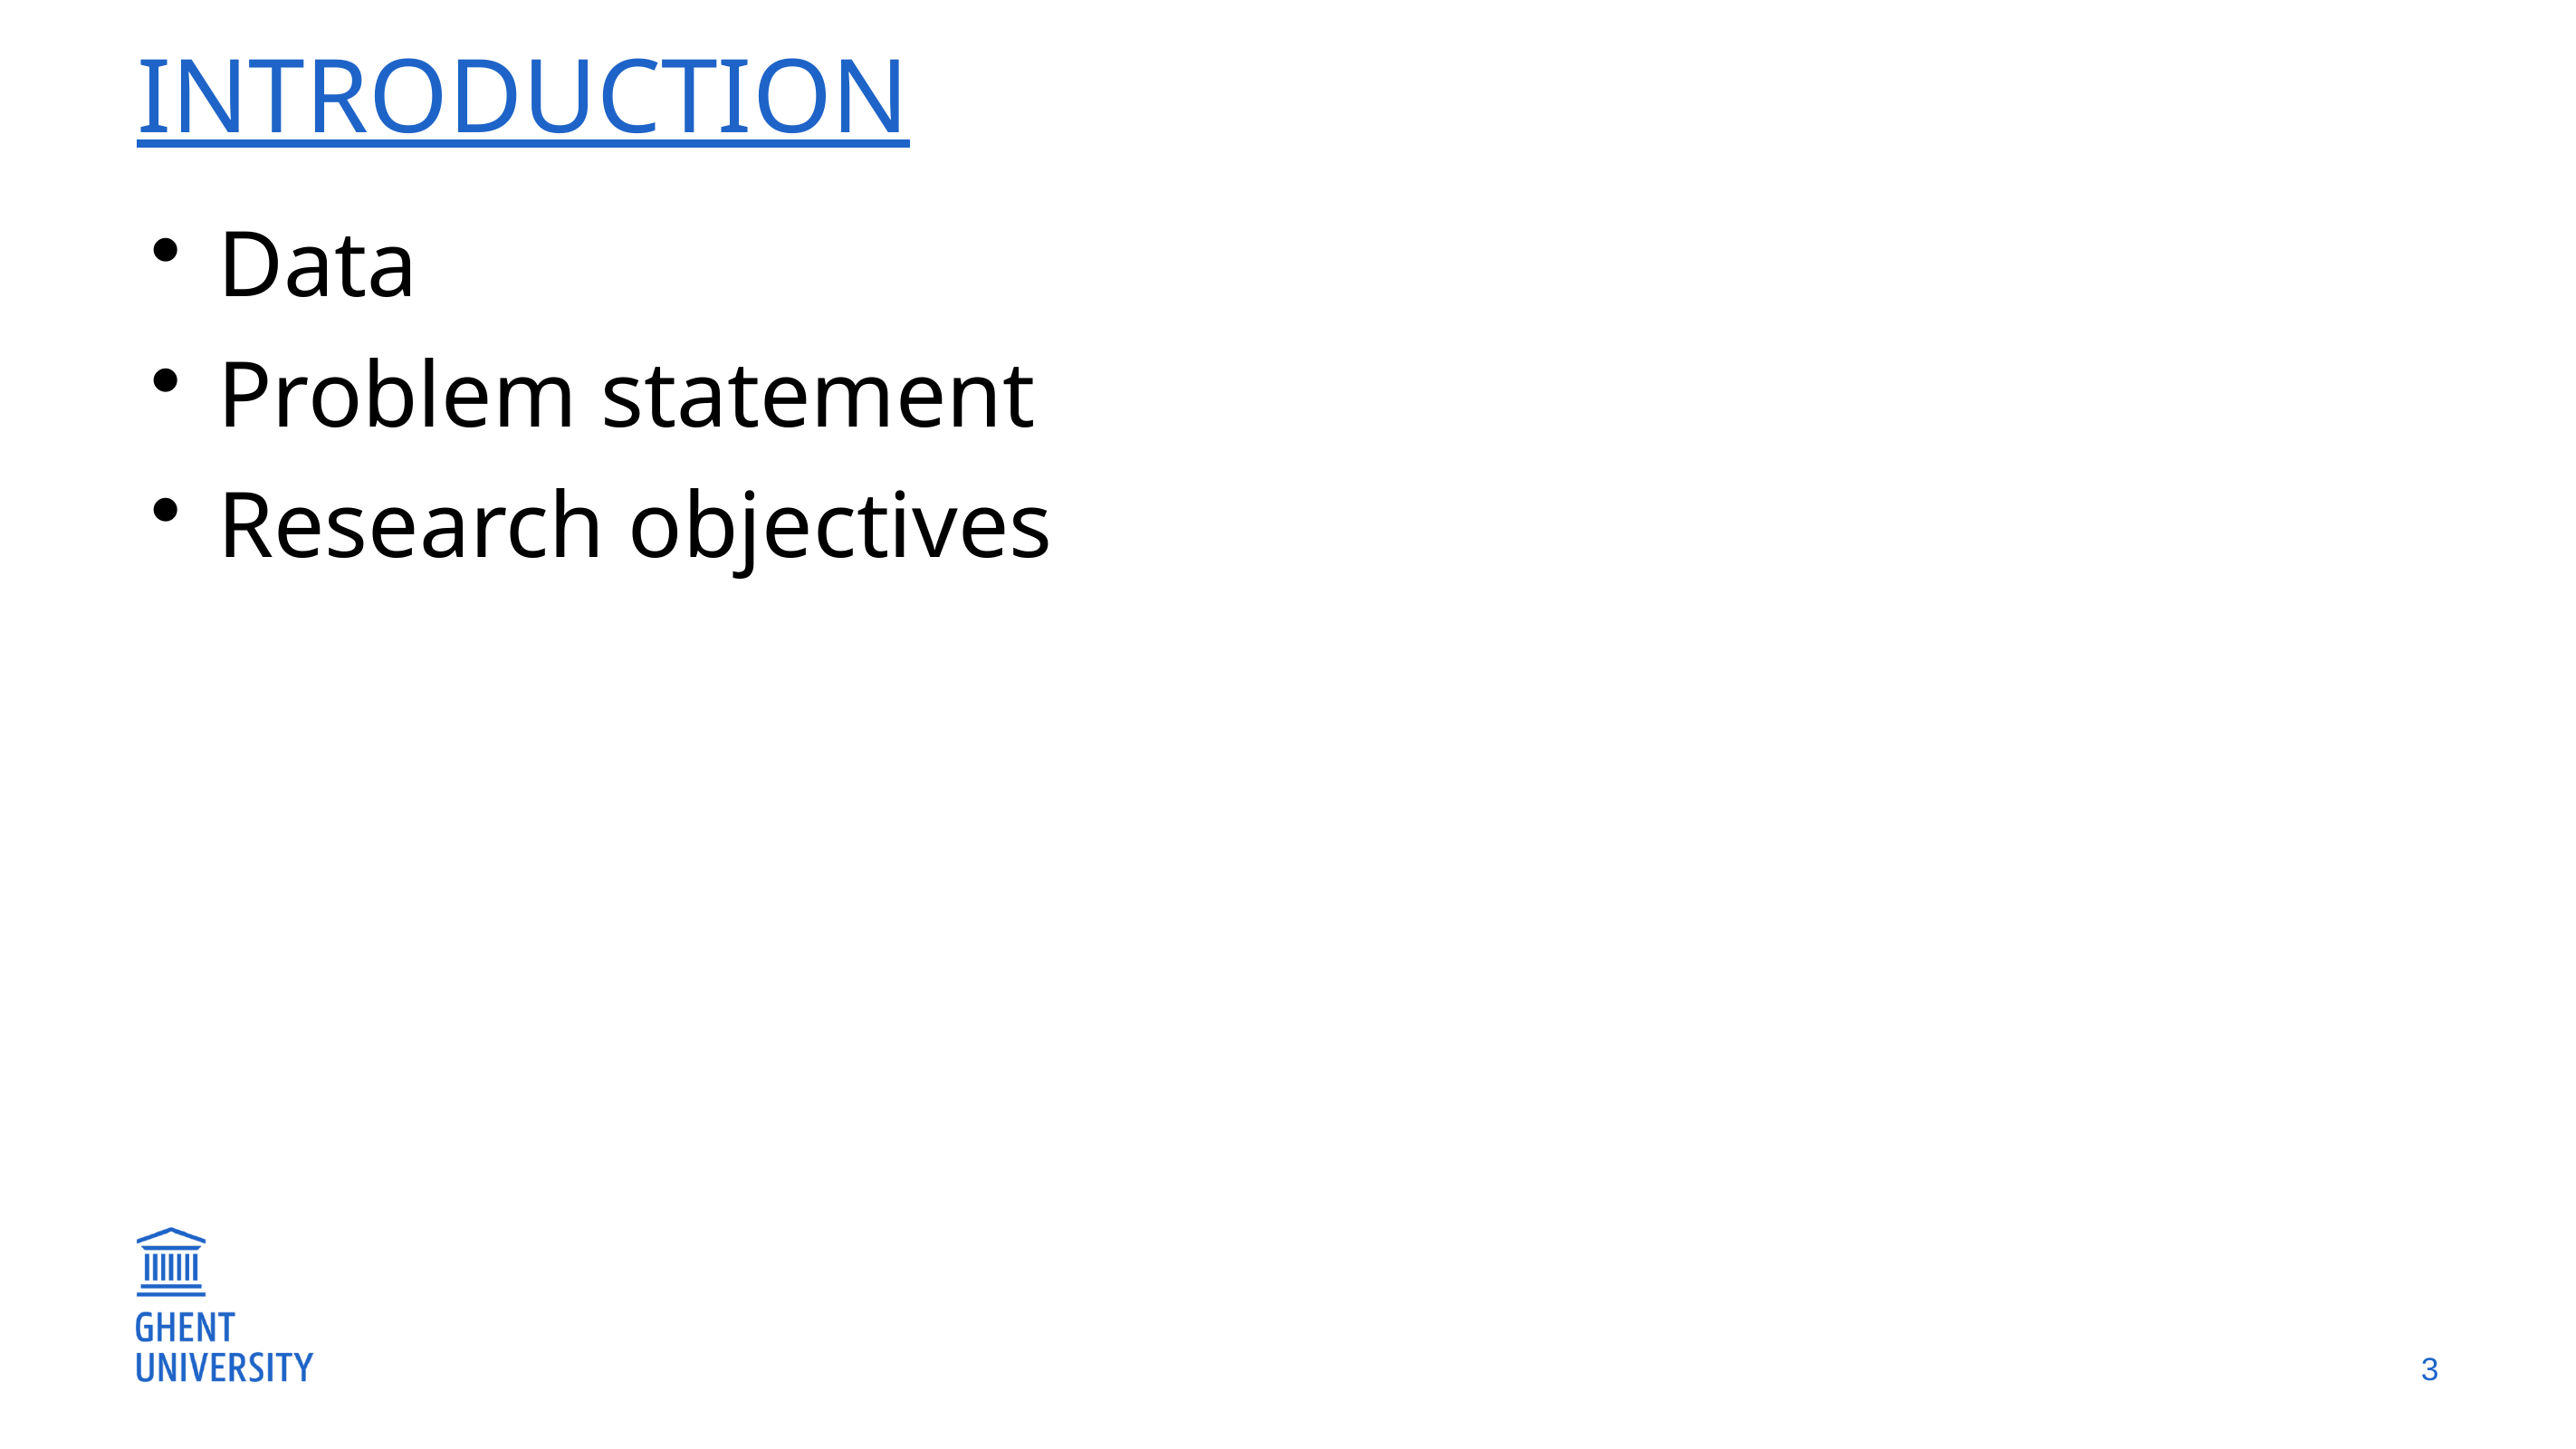

# INTRODUCTION
Data
Problem statement
Research objectives
3